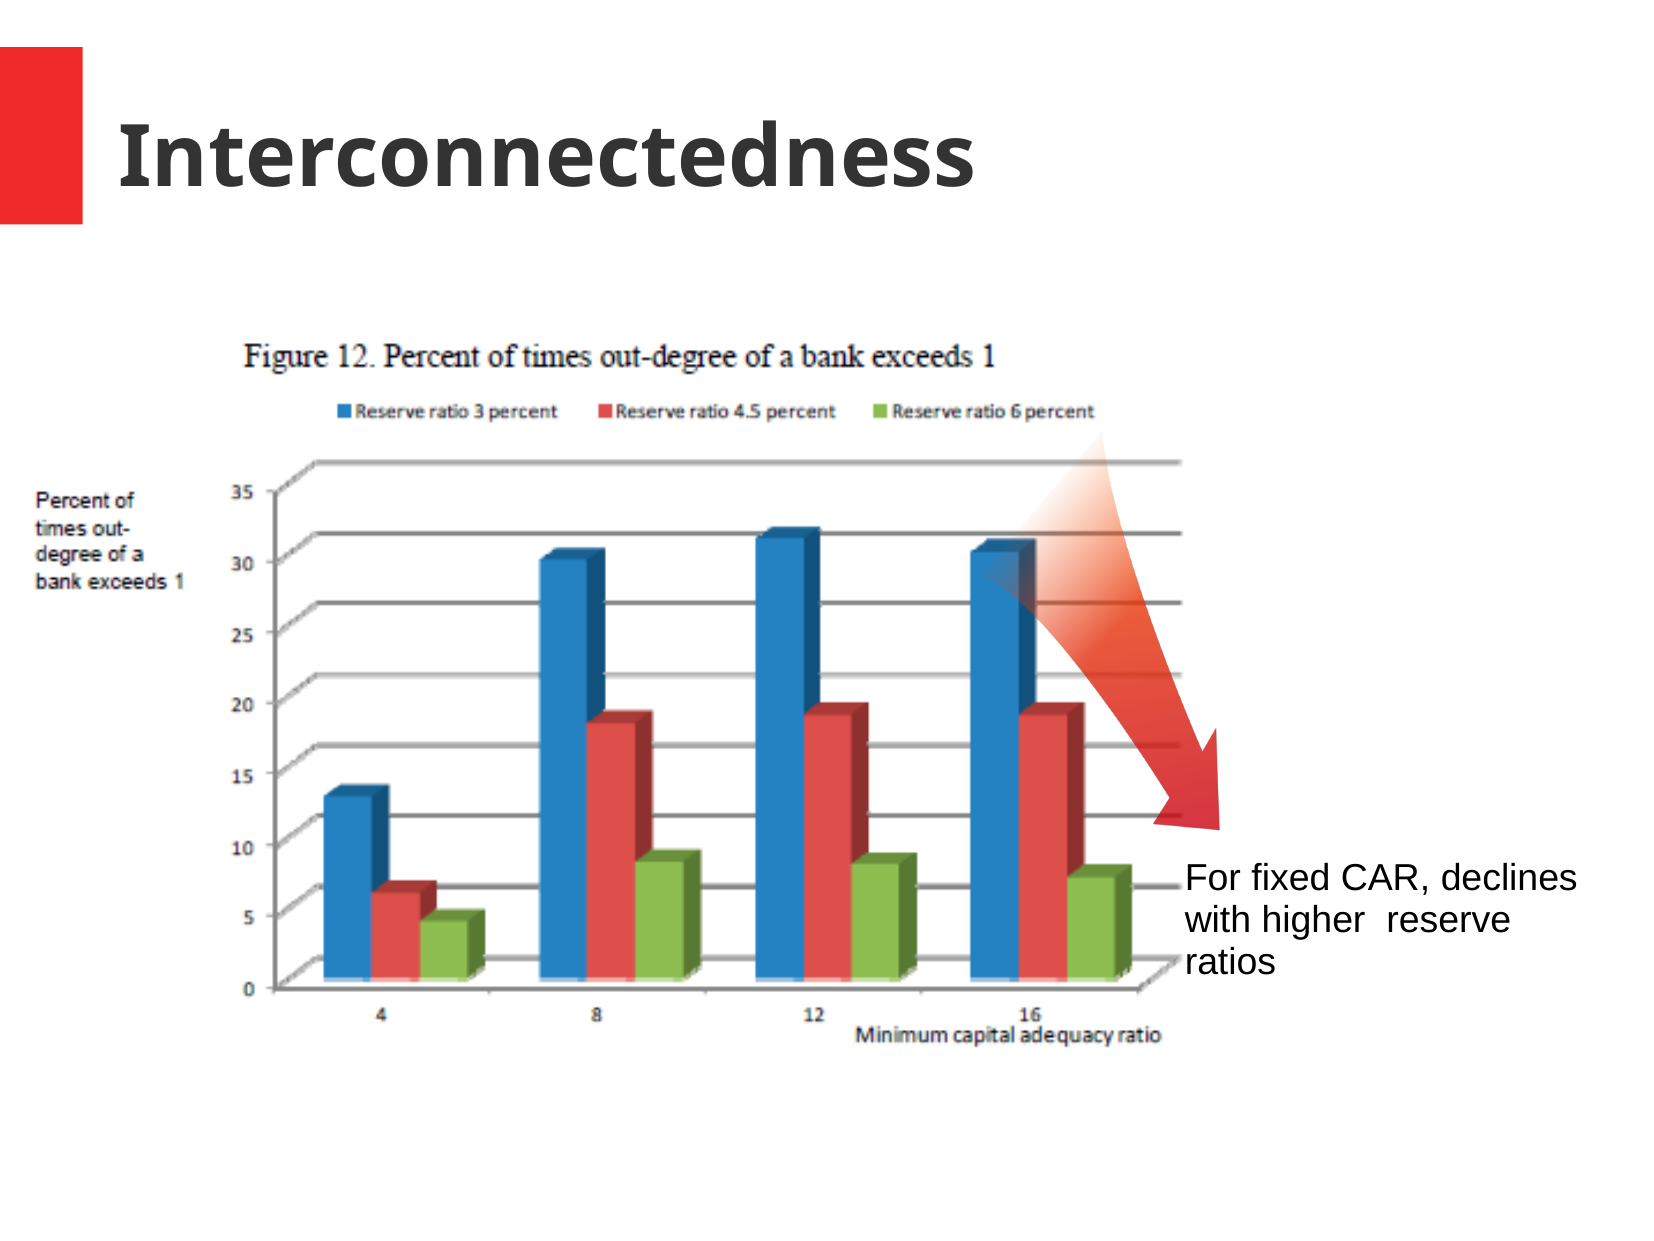

# Interconnectedness
For fixed CAR, declines with higher reserve ratios